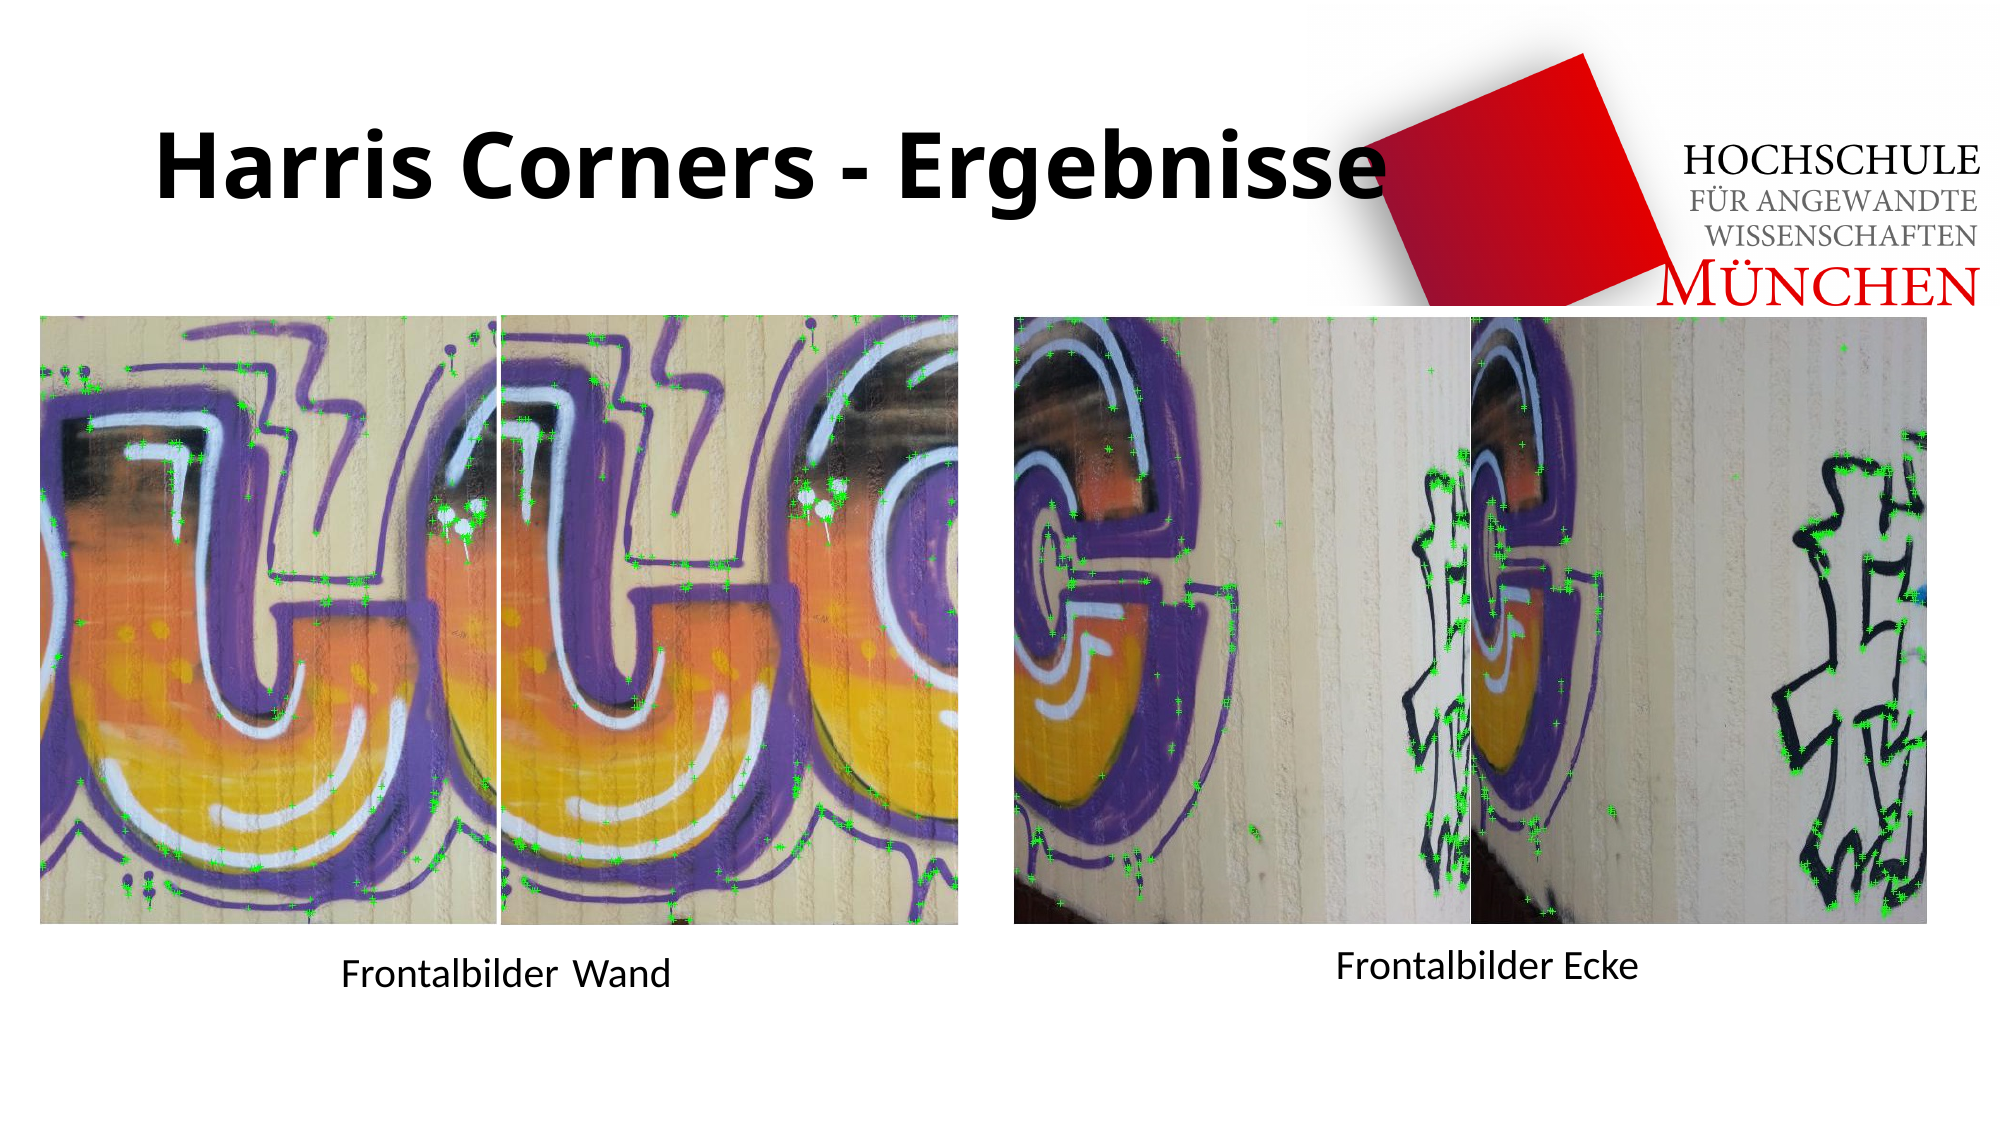

# Harris Corners - Ergebnisse
Frontalbilder Wand
Frontalbilder Ecke